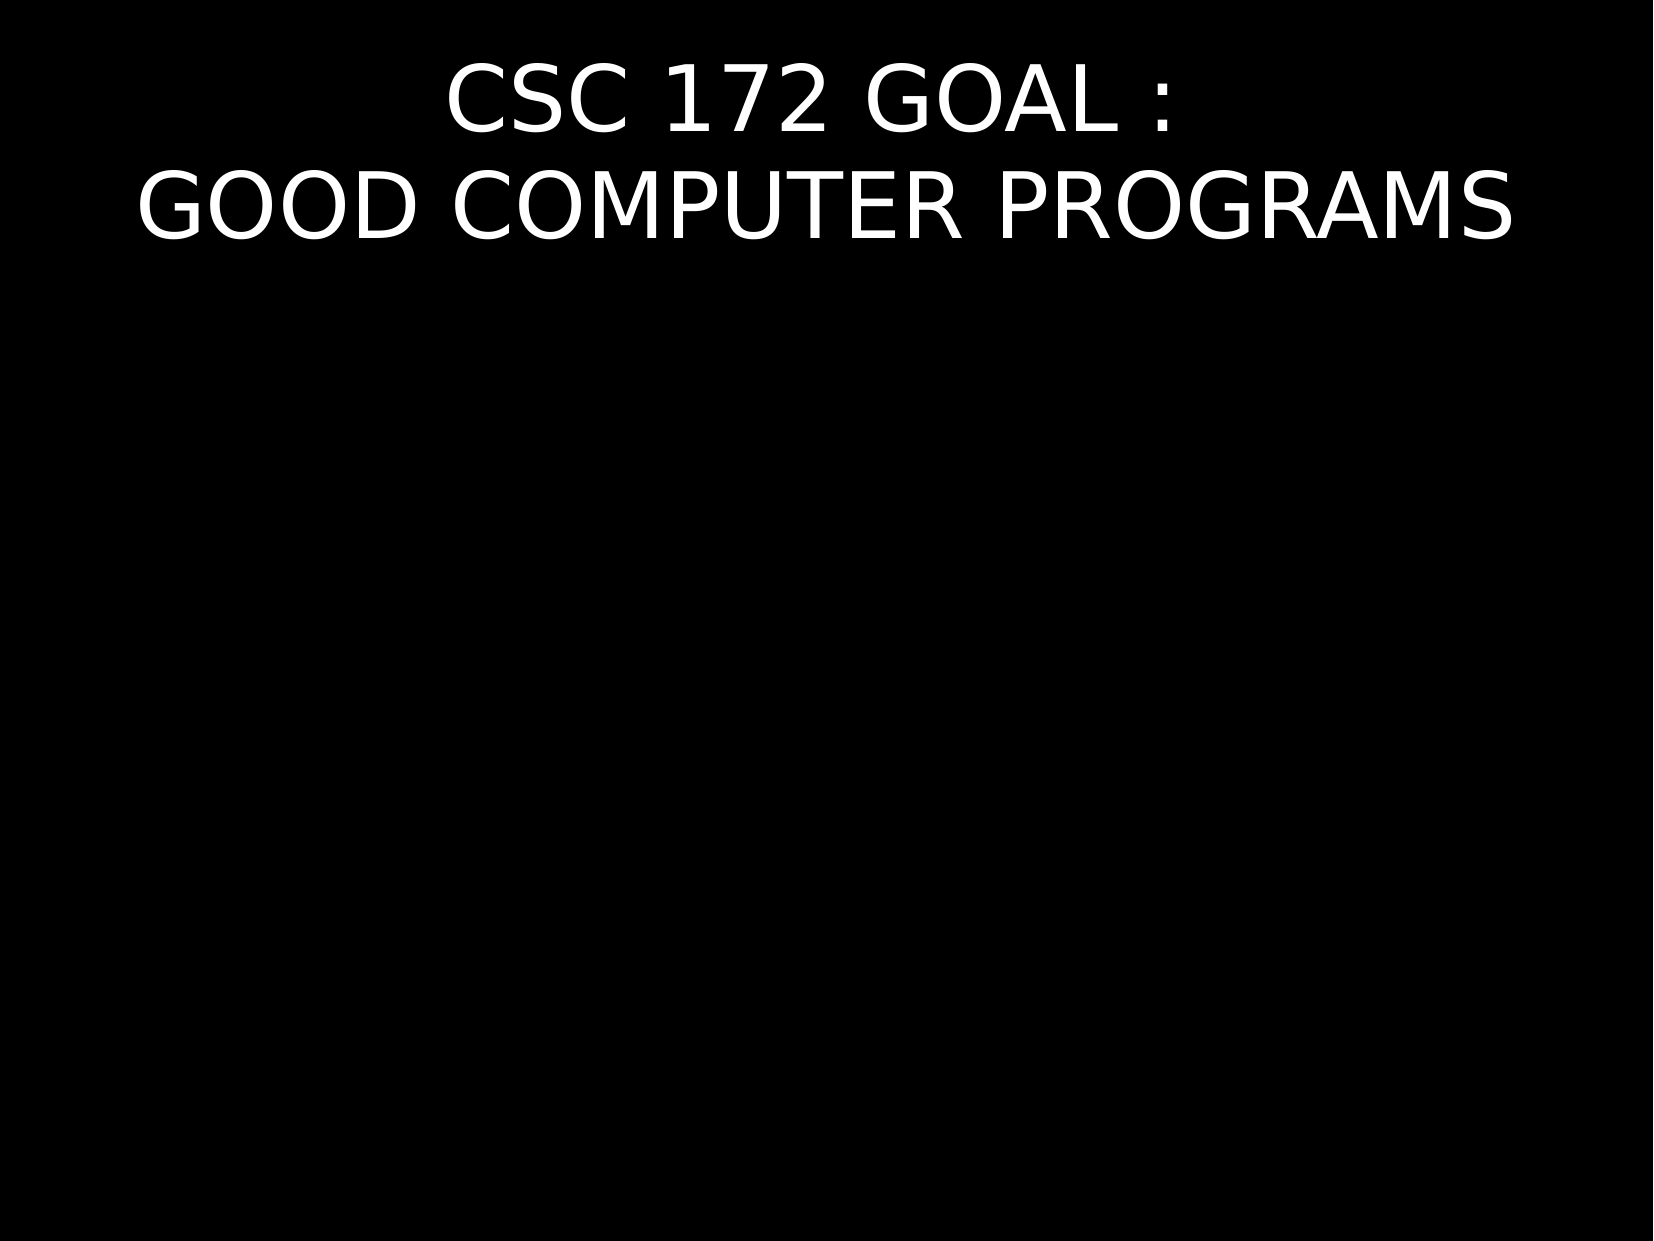

# CSC 172 GOAL : GOOD COMPUTER PROGRAMS